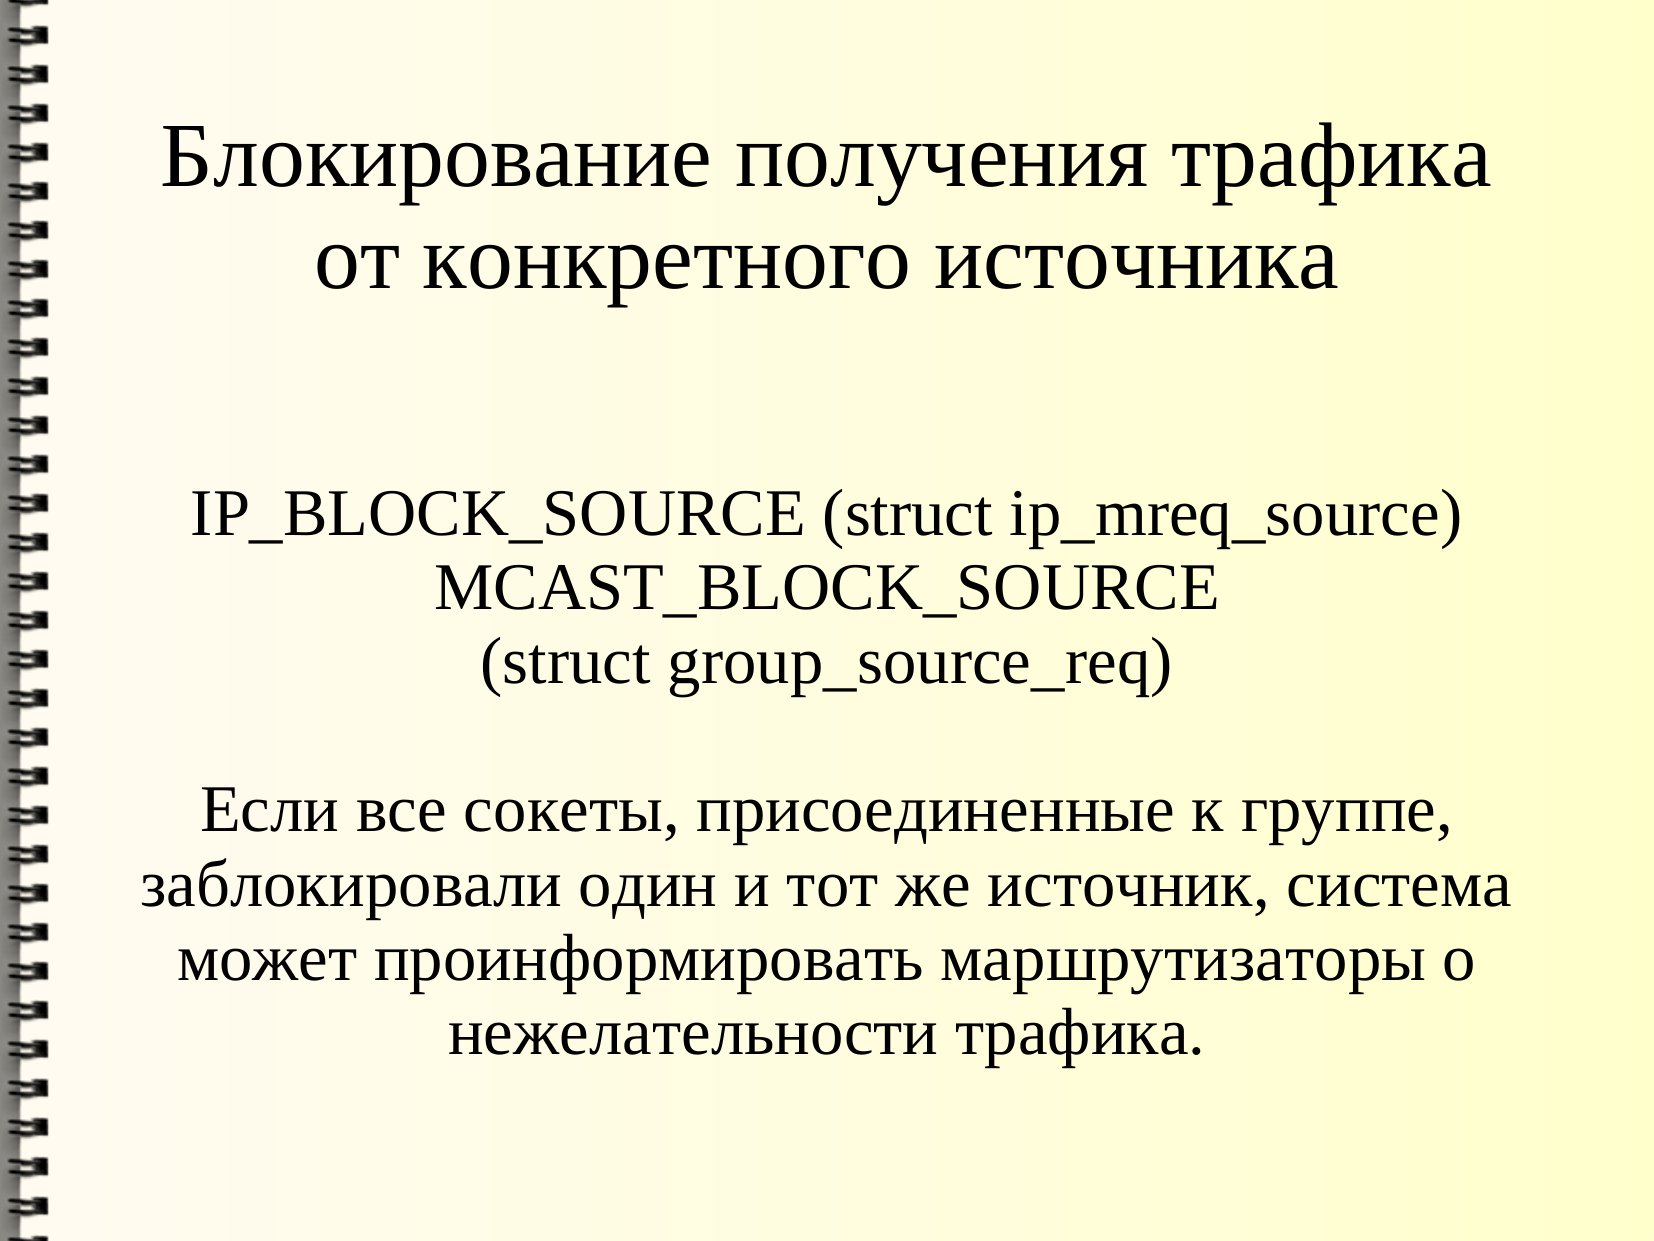

# Блокирование получения трафика от конкретного источника
IP_BLOCK_SOURCE (struct ip_mreq_source)
MCAST_BLOCK_SOURCE
(struct group_source_req)
Если все сокеты, присоединенные к группе, заблокировали один и тот же источник, система может проинформировать маршрутизаторы о нежелательности трафика.